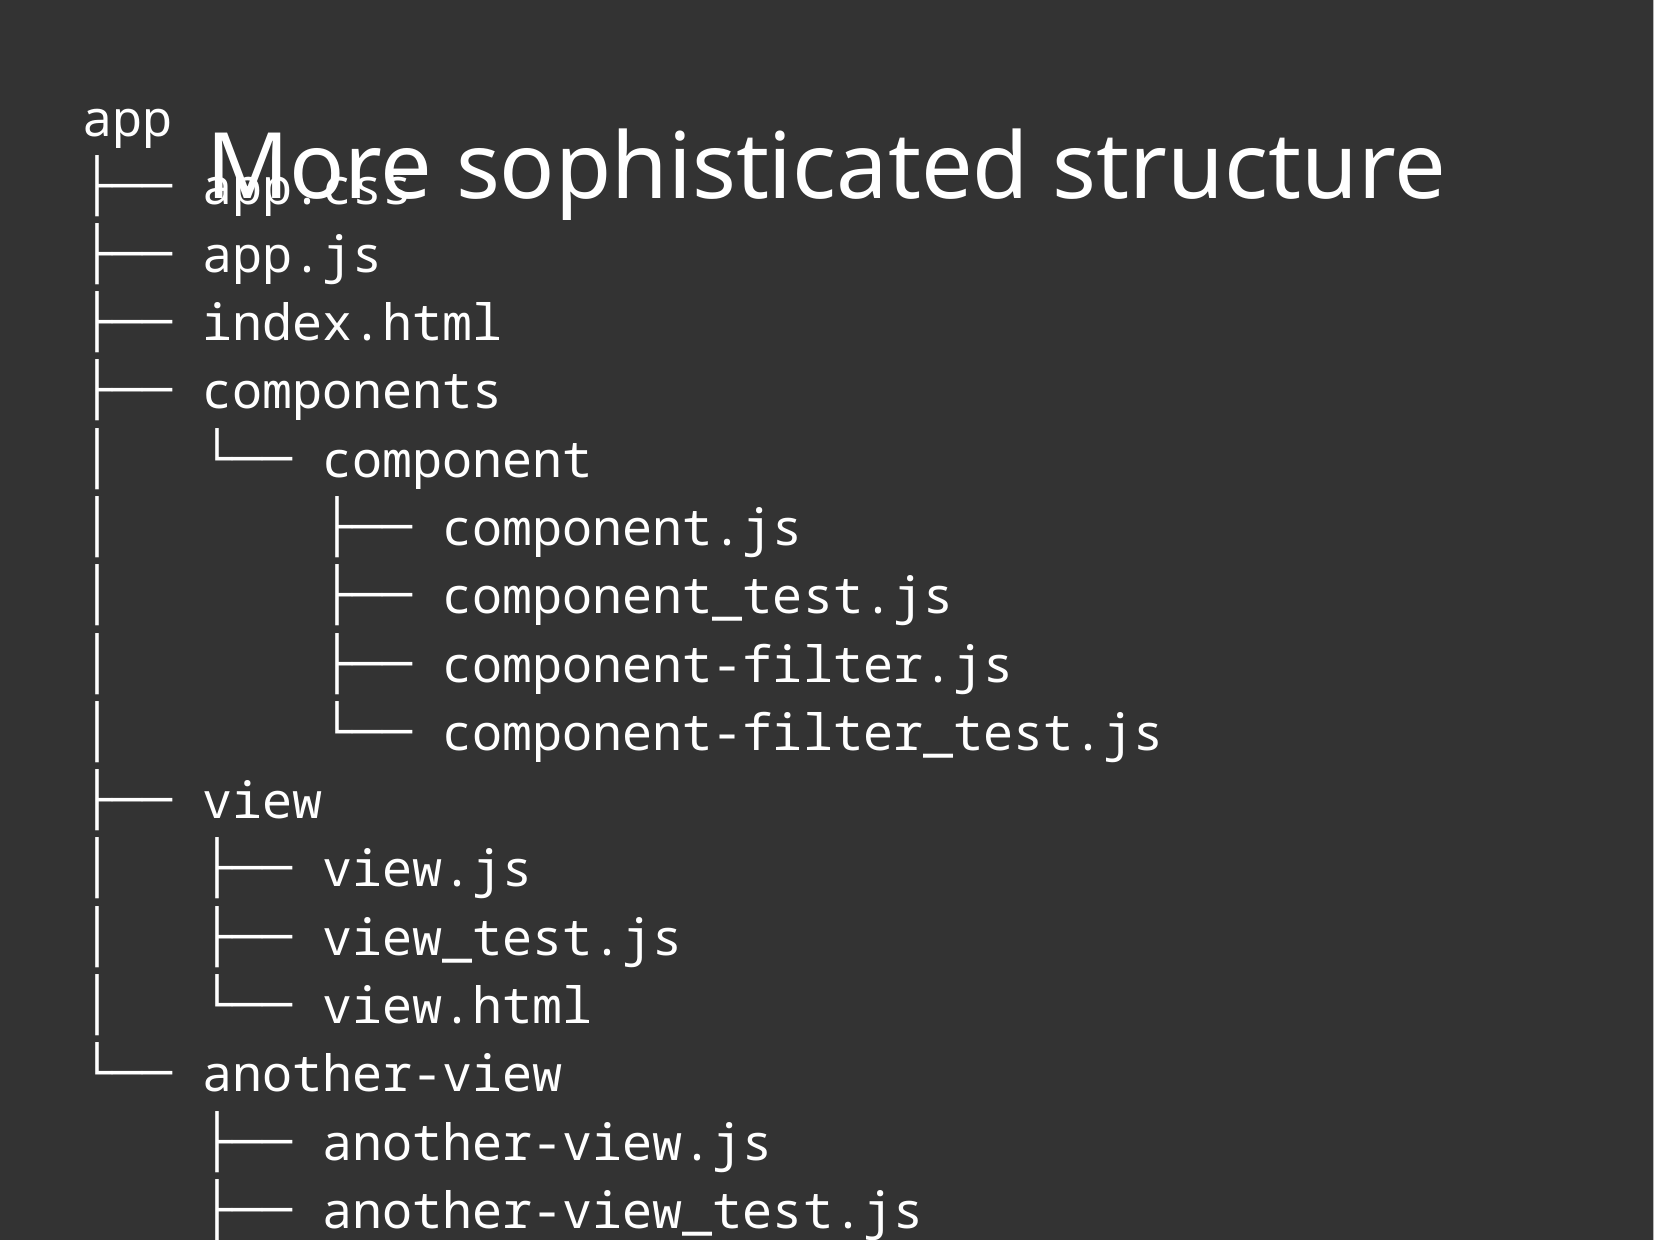

# More sophisticated structure
app
├── app.css
├── app.js
├── index.html
├── components
│   └── component
│   ├── component.js
│   ├── component_test.js
│   ├── component-filter.js
│   └── component-filter_test.js
├── view
│   ├── view.js
│   ├── view_test.js
│   └── view.html
└── another-view
 ├── another-view.js
 ├── another-view_test.js
 └── another-view.html